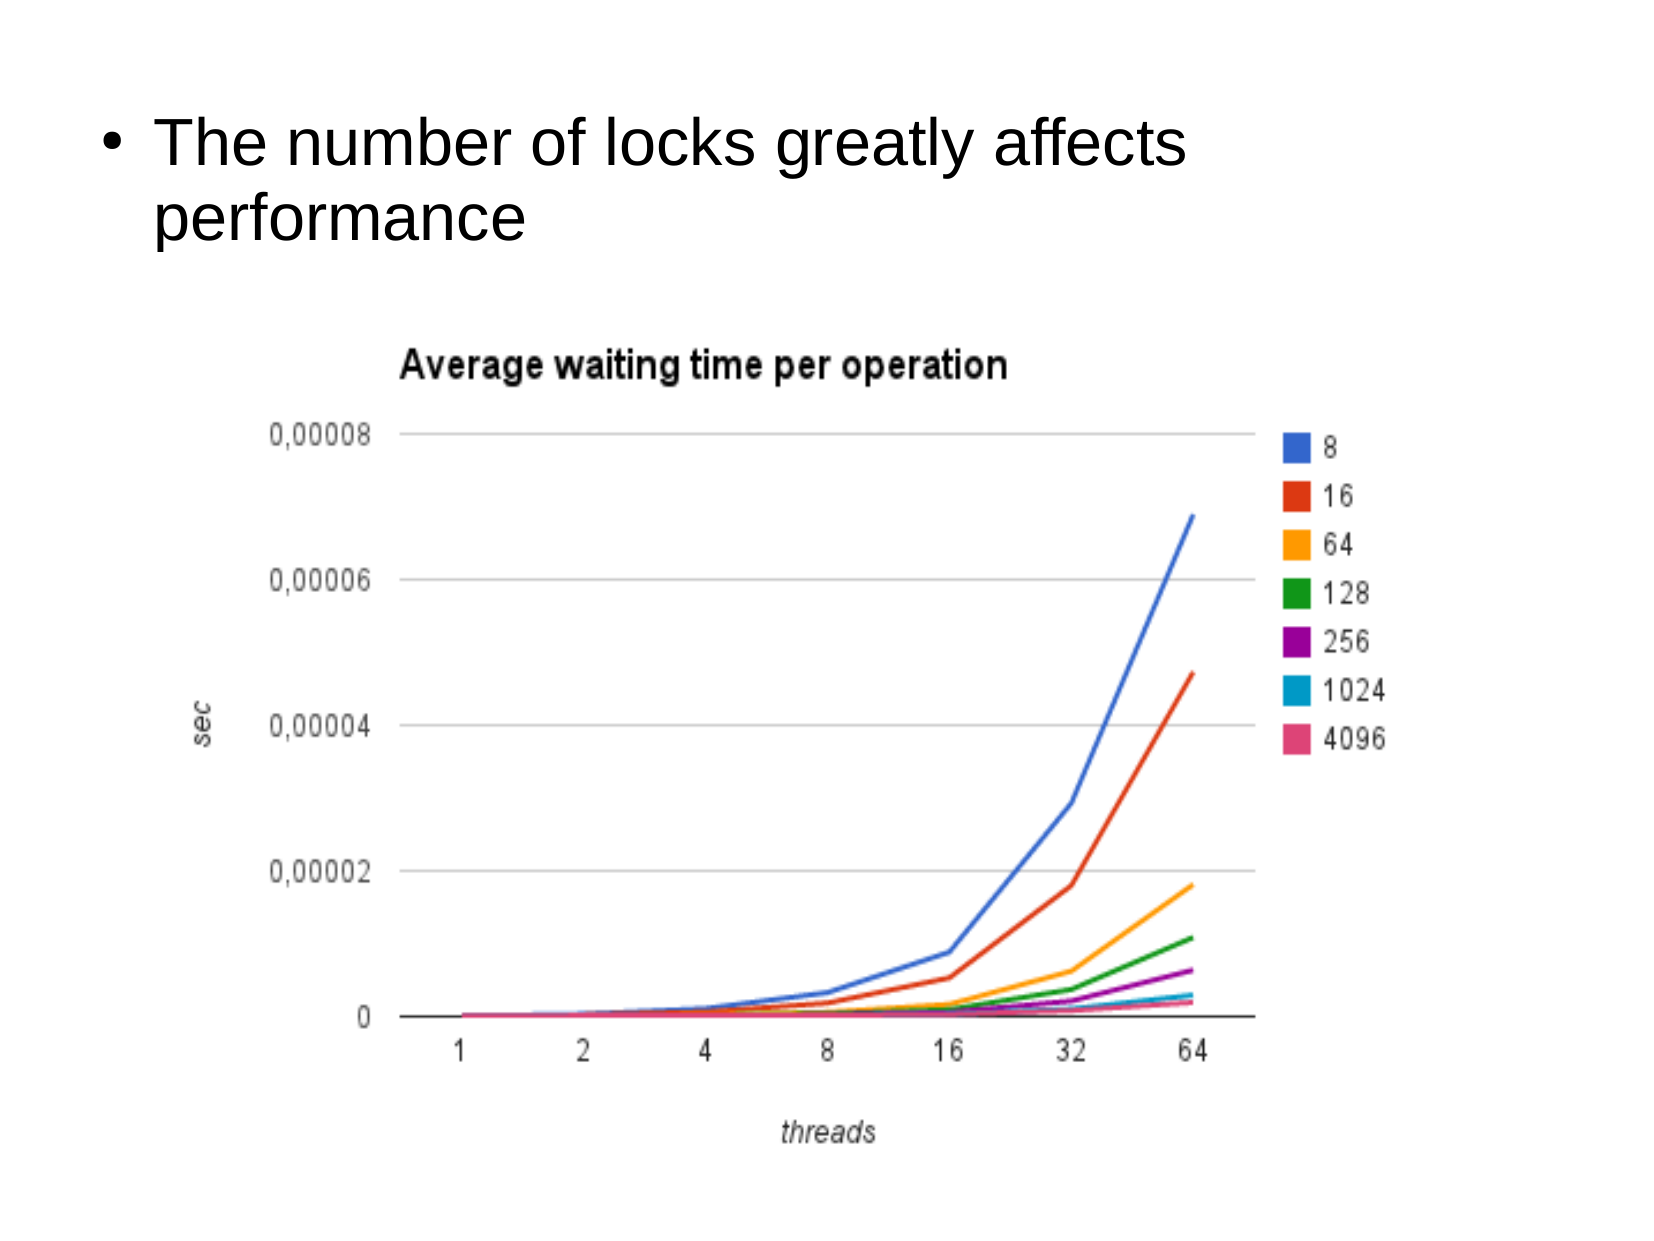

# The number of locks greatly affects performance